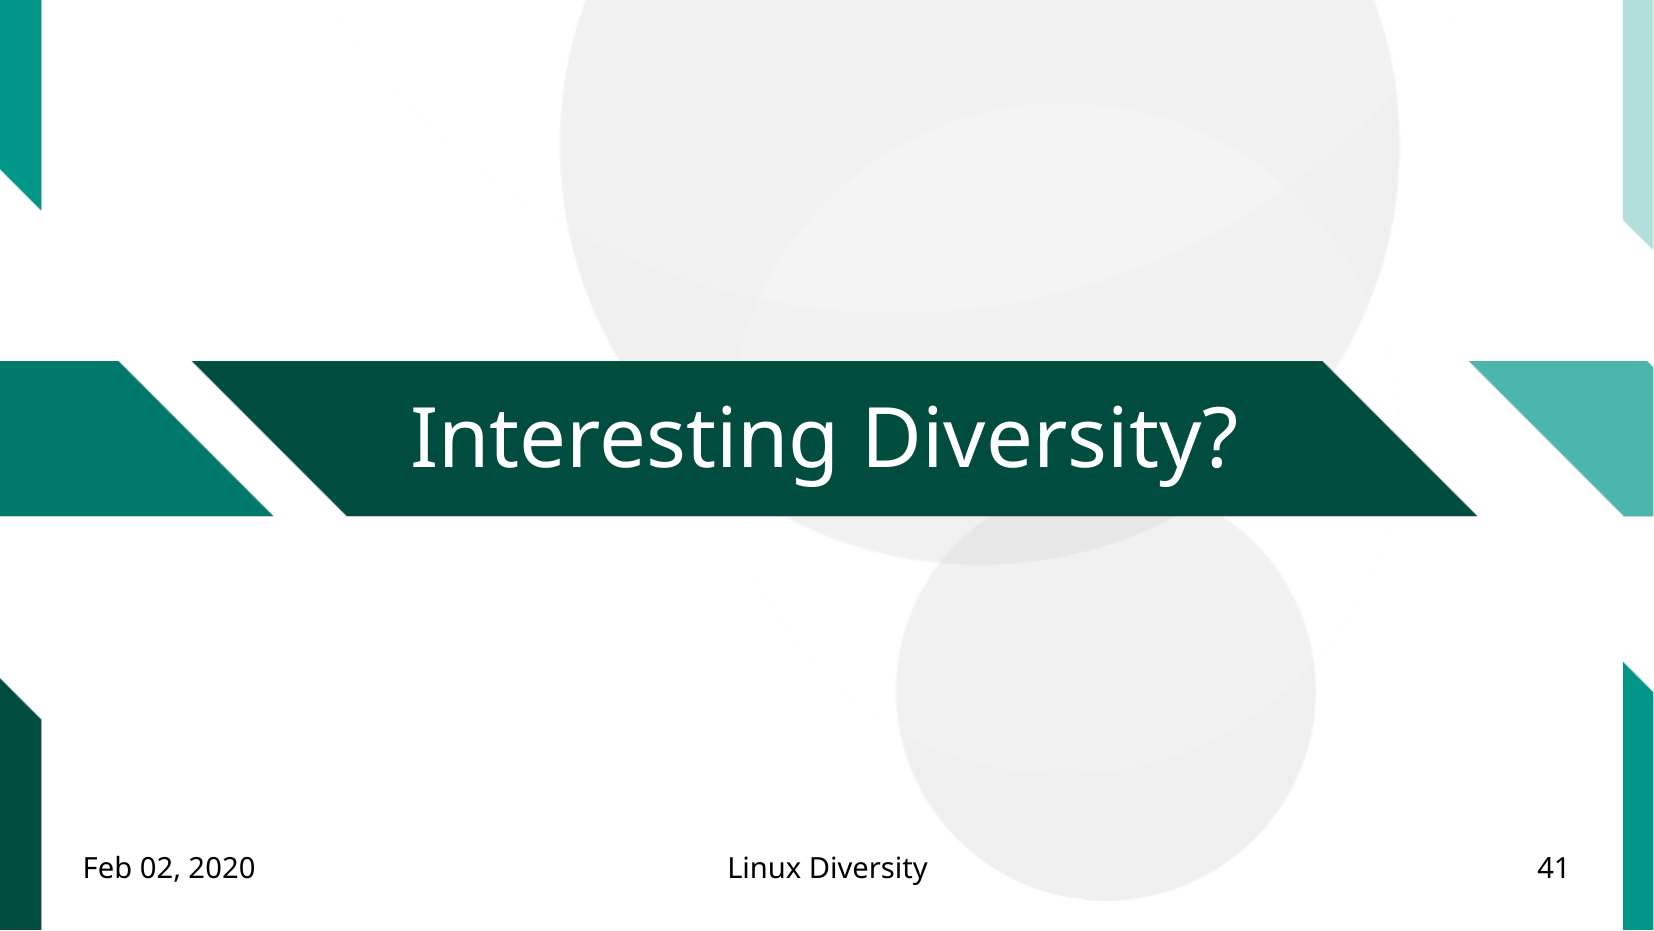

# Interesting Diversity?
Feb 02, 2020
Linux Diversity
41